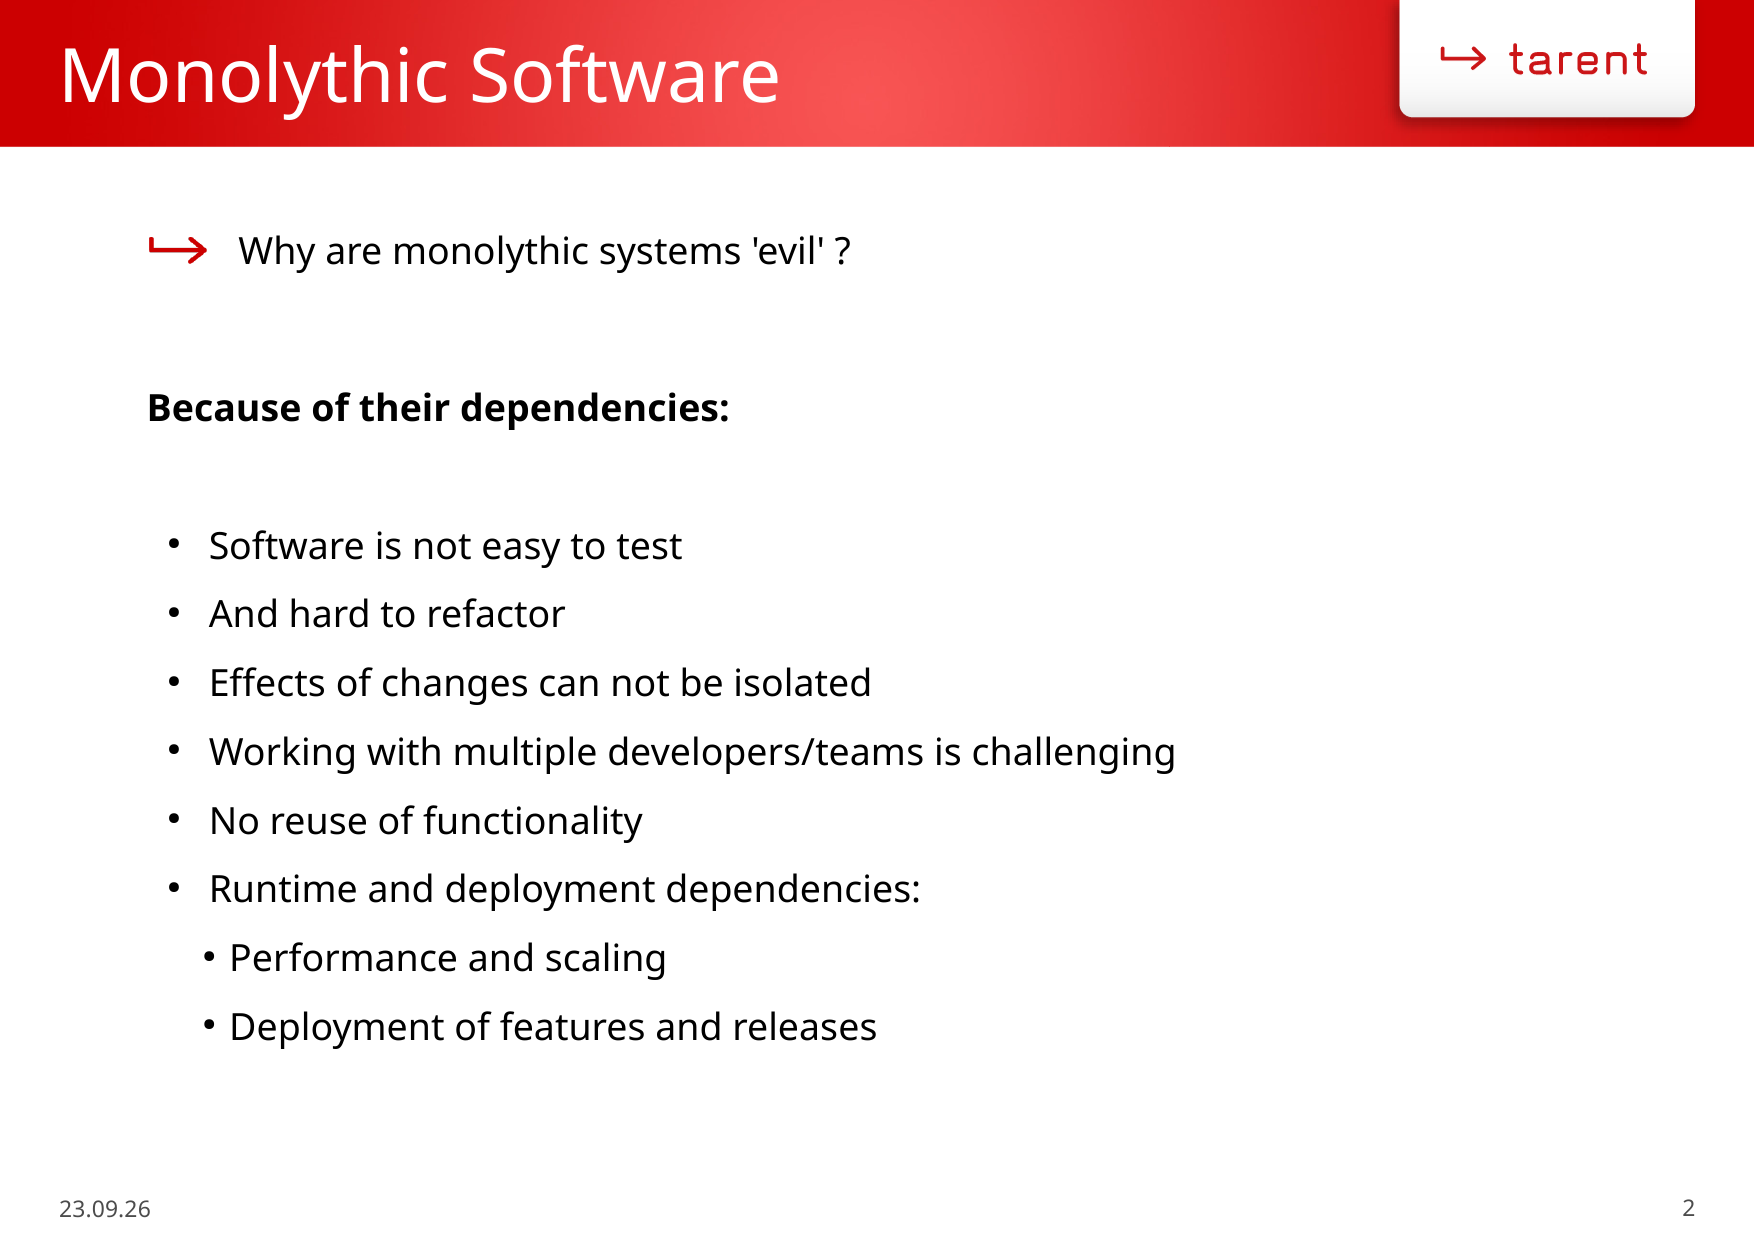

# Monolythic Software
Why are monolythic systems 'evil' ?
Because of their dependencies:
Software is not easy to test
And hard to refactor
Effects of changes can not be isolated
Working with multiple developers/teams is challenging
No reuse of functionality
Runtime and deployment dependencies:
Performance and scaling
Deployment of features and releases